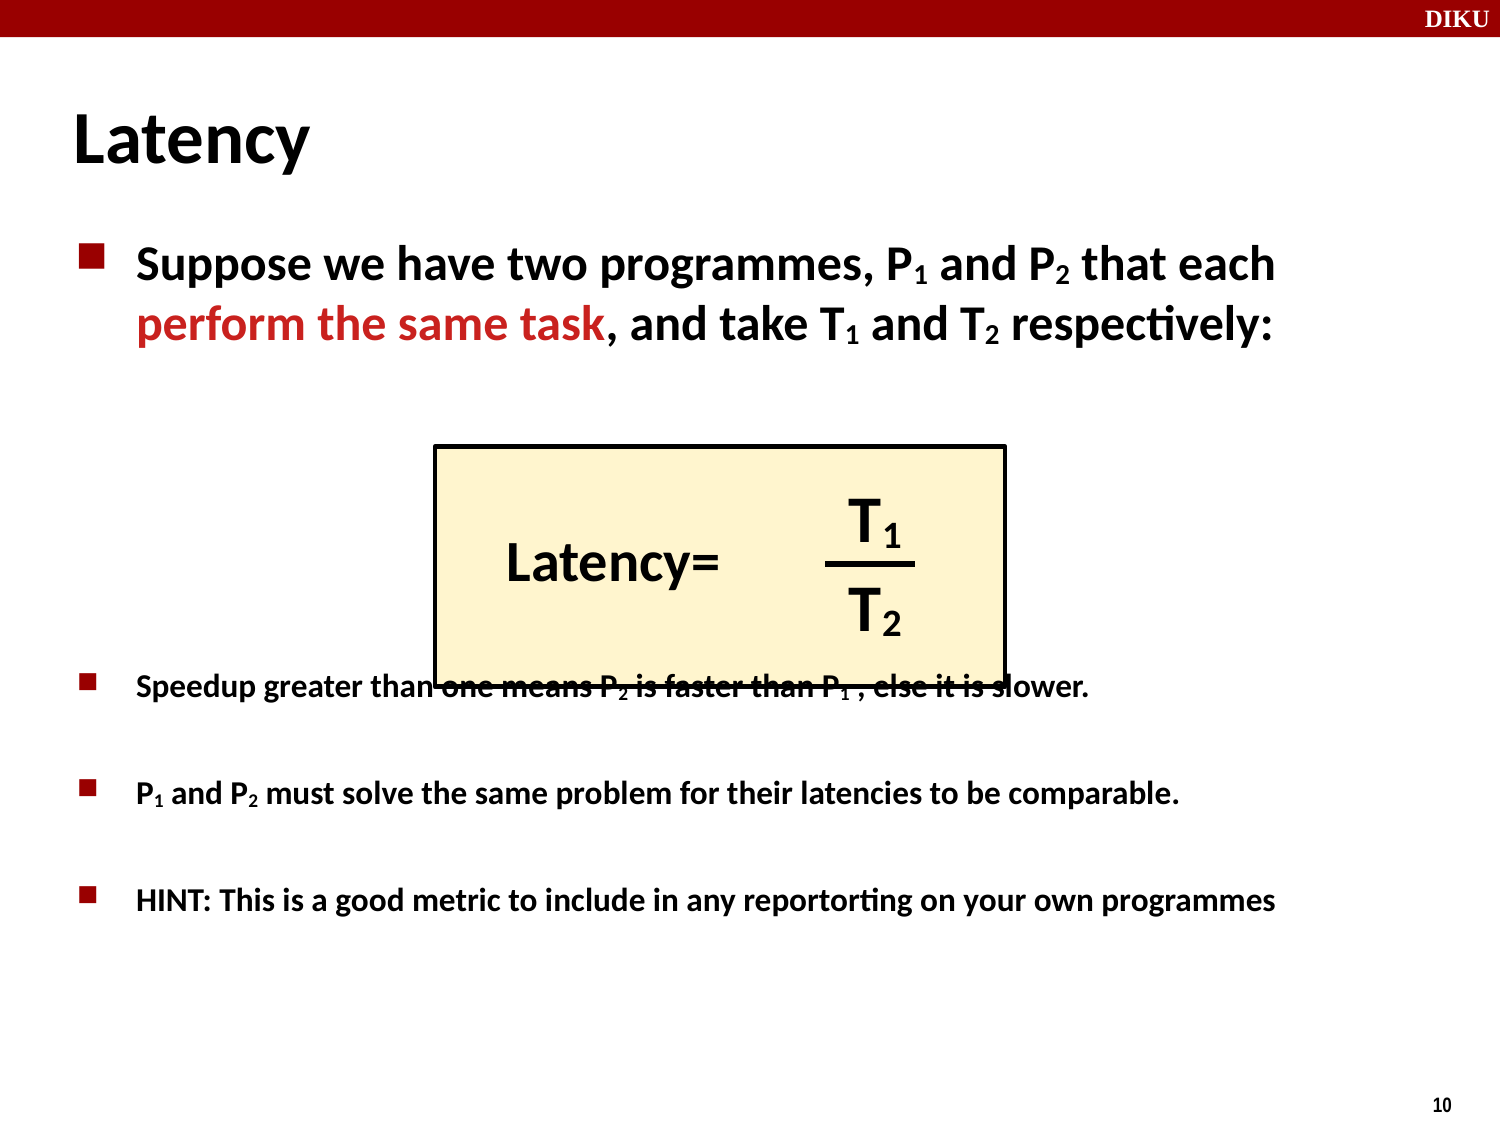

Latency
Suppose we have two programmes, P1 and P2 that each perform the same task, and take T1 and T2 respectively:
Speedup greater than one means P2 is faster than P1 , else it is slower.
P1 and P2 must solve the same problem for their latencies to be comparable.
HINT: This is a good metric to include in any reportorting on your own programmes
T1
Latency=
T2